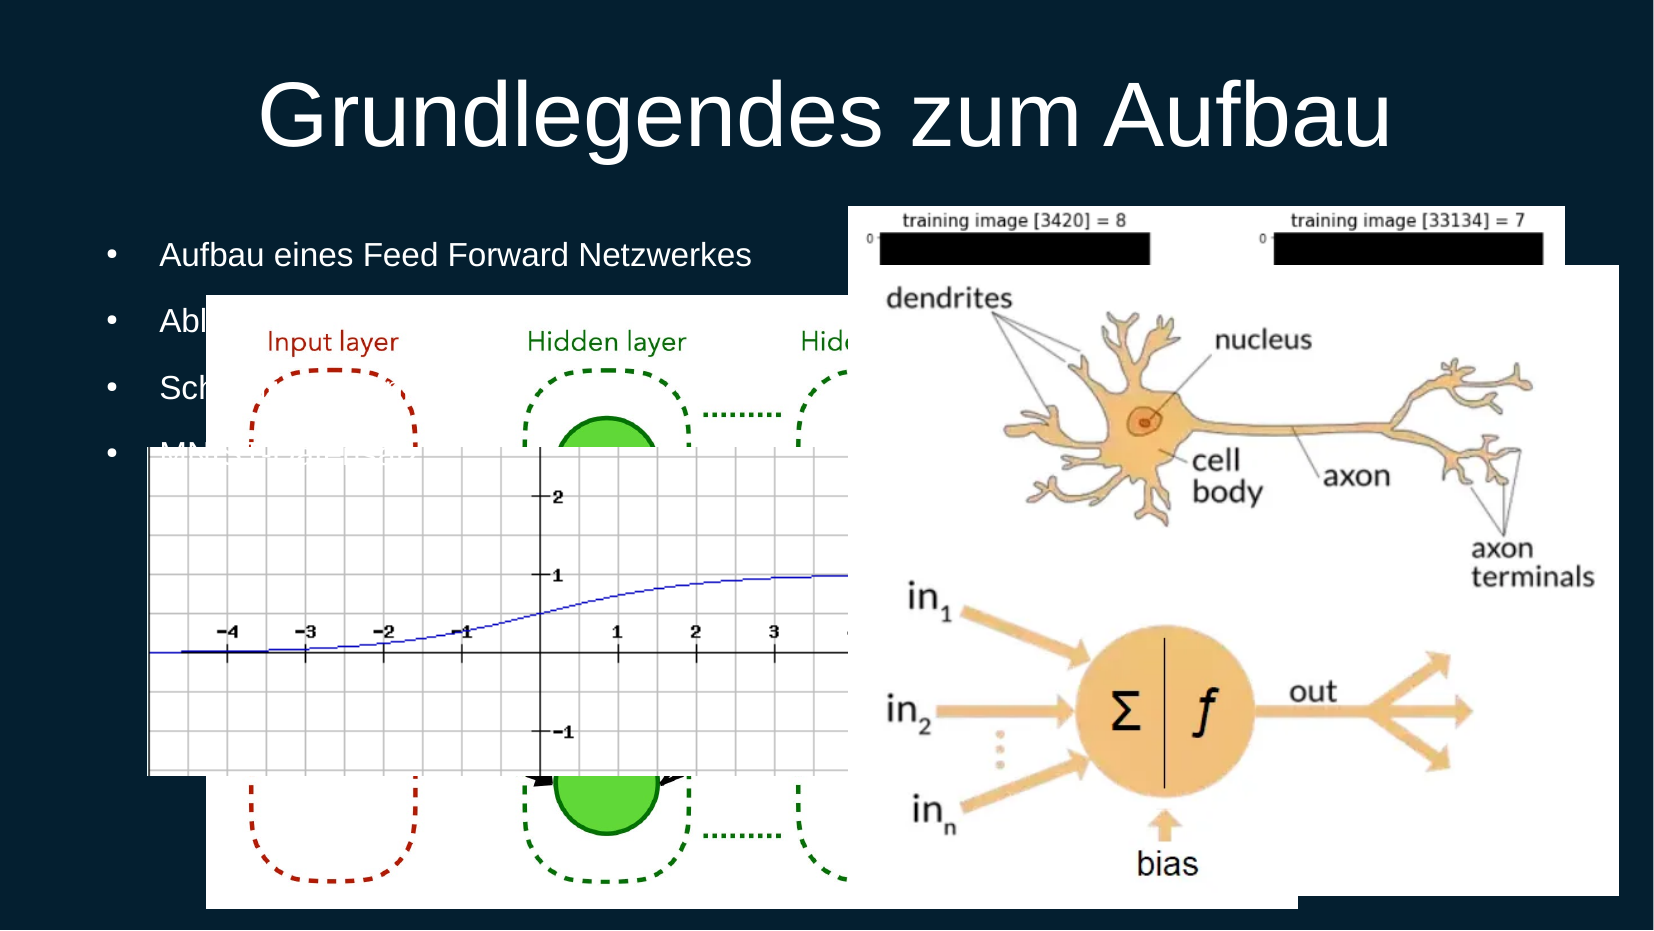

# Grundlegendes zum Aufbau
Aufbau eines Feed Forward Netzwerkes
Ablauf in einem Knoten
Schwellwert Funktion
MNIST-Datensatz